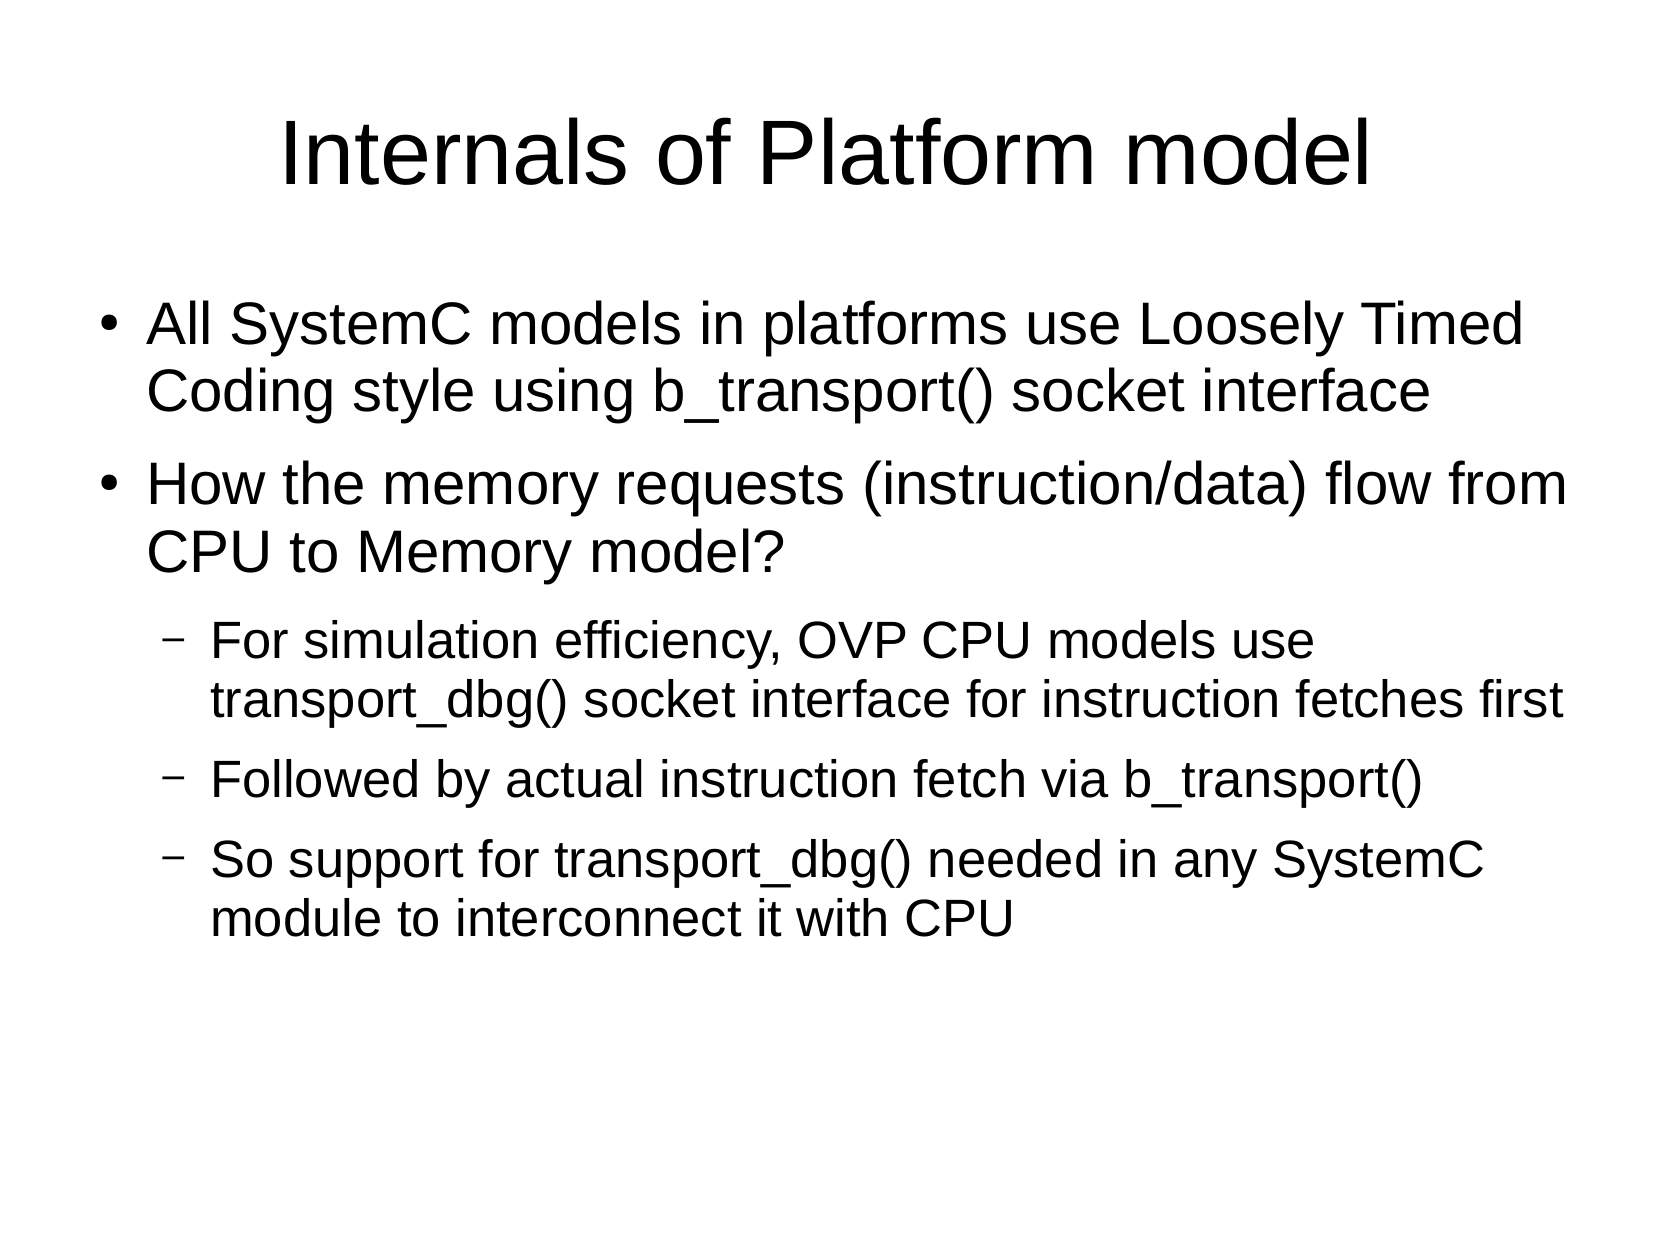

# Internals of Platform model
All SystemC models in platforms use Loosely Timed Coding style using b_transport() socket interface
How the memory requests (instruction/data) flow from CPU to Memory model?
For simulation efficiency, OVP CPU models use transport_dbg() socket interface for instruction fetches first
Followed by actual instruction fetch via b_transport()
So support for transport_dbg() needed in any SystemC module to interconnect it with CPU